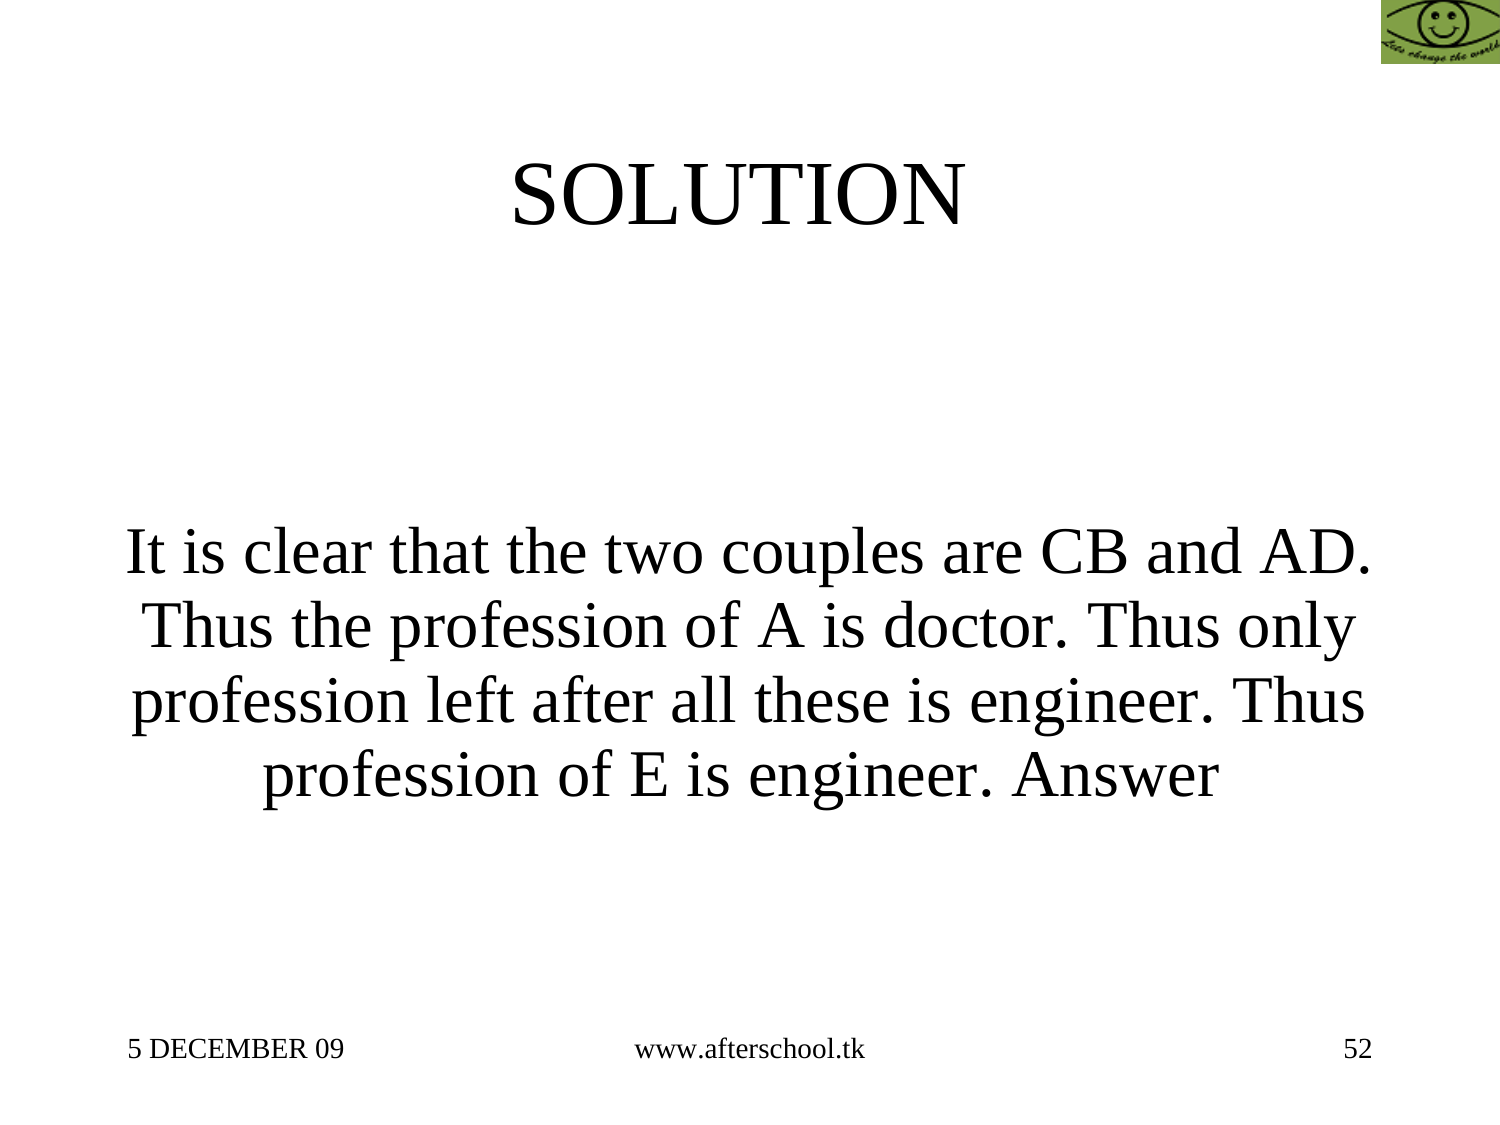

# SOLUTION
It is clear that the two couples are CB and AD. Thus the profession of A is doctor. Thus only profession left after all these is engineer. Thus profession of E is engineer. Answer
MFI Seminar Jain PG College
AFTERSCHOOOL centre for social entrepreneurship
52